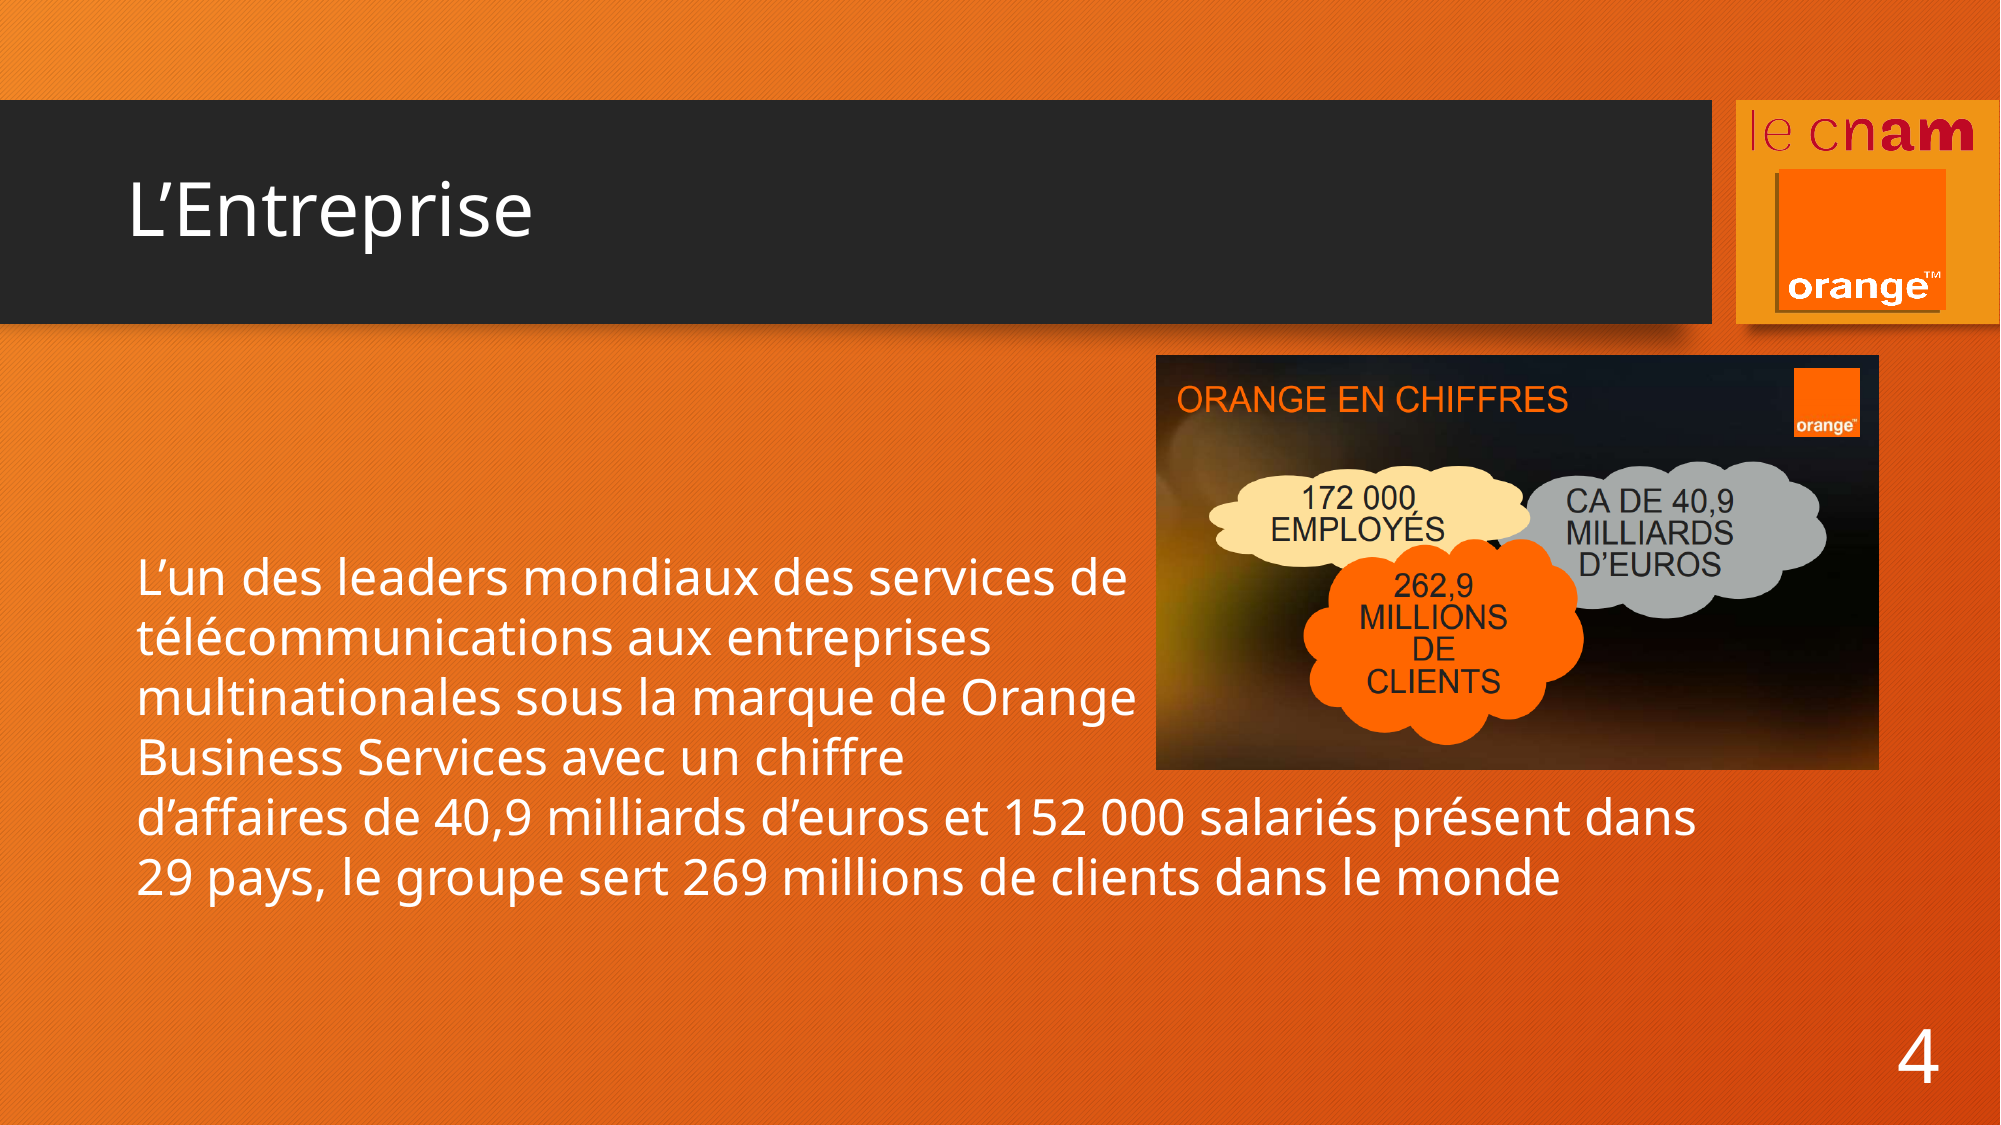

# L’Entreprise
L’un des leaders mondiaux des services de
télécommunications aux entreprises
multinationales sous la marque de Orange
Business Services avec un chiffre
d’affaires de 40,9 milliards d’euros et 152 000 salariés présent dans 29 pays, le groupe sert 269 millions de clients dans le monde